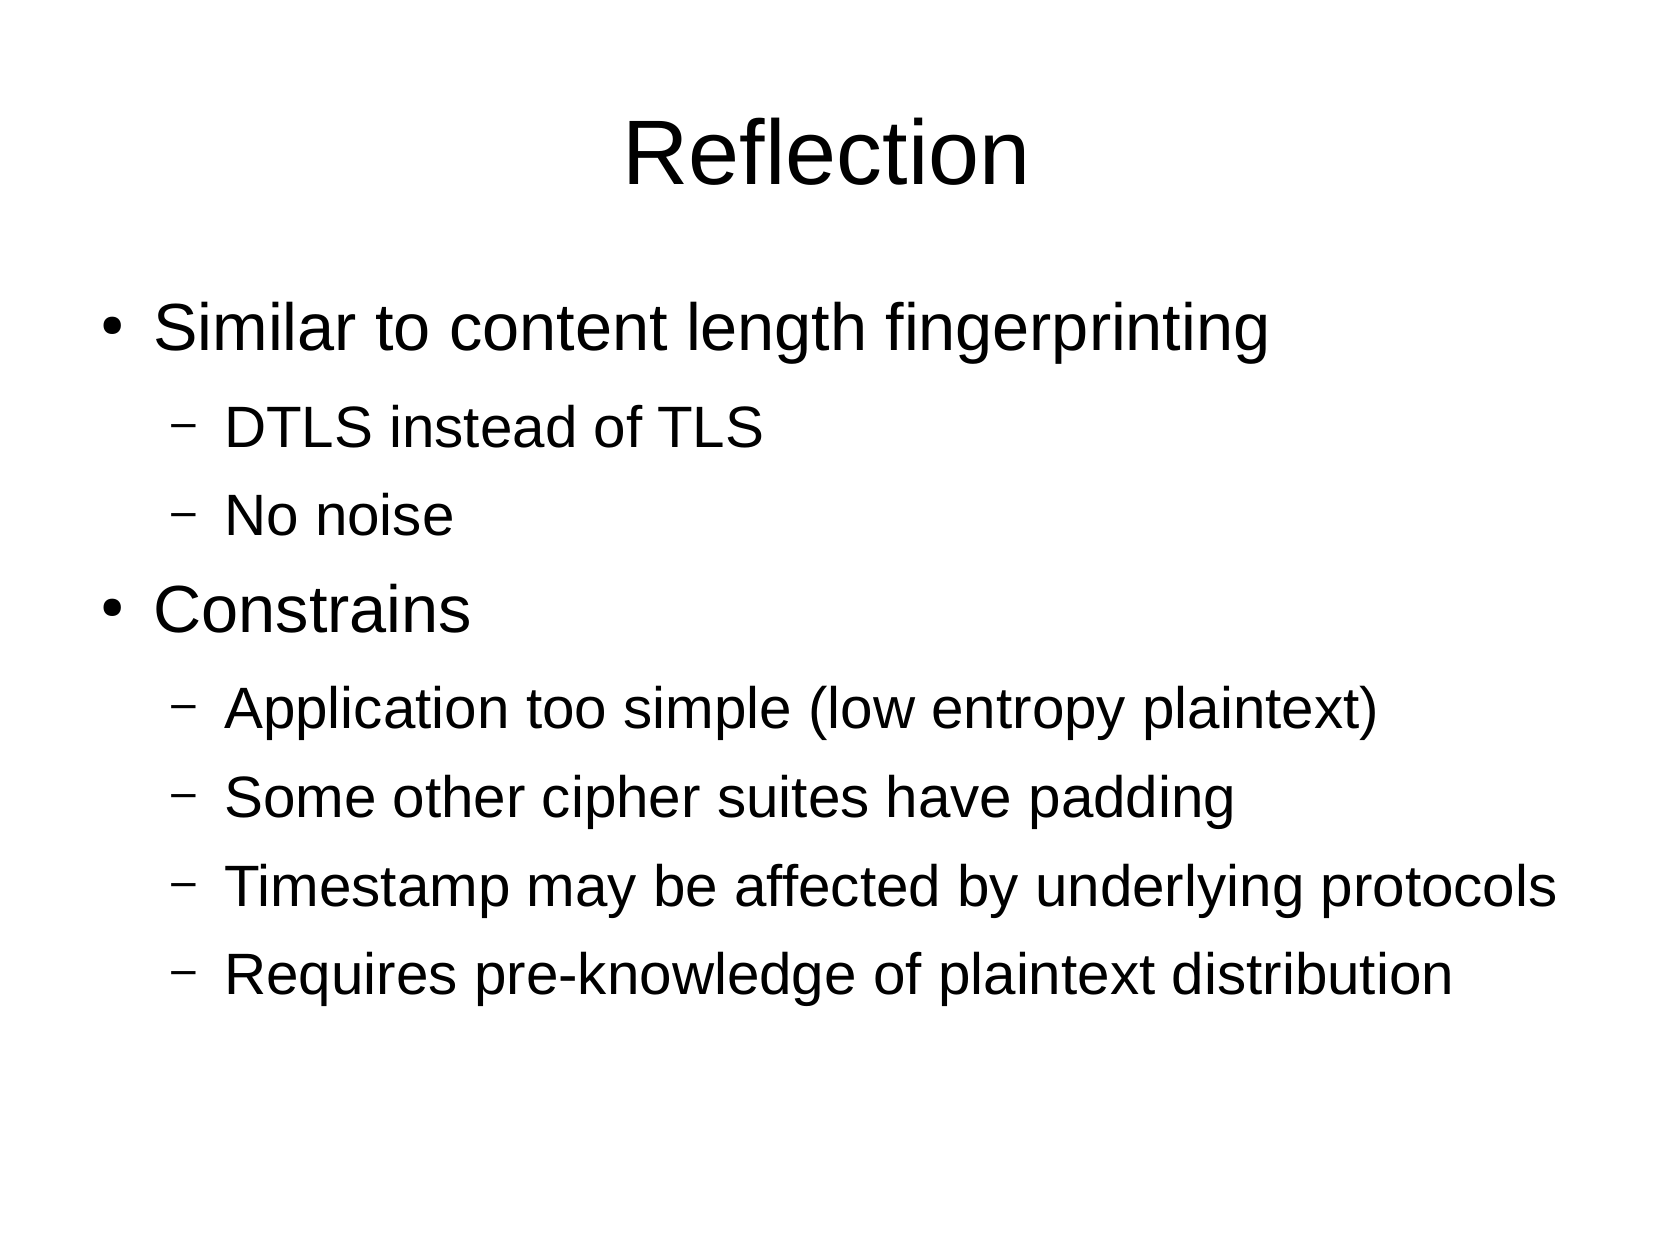

# Reflection
Similar to content length fingerprinting
DTLS instead of TLS
No noise
Constrains
Application too simple (low entropy plaintext)
Some other cipher suites have padding
Timestamp may be affected by underlying protocols
Requires pre-knowledge of plaintext distribution